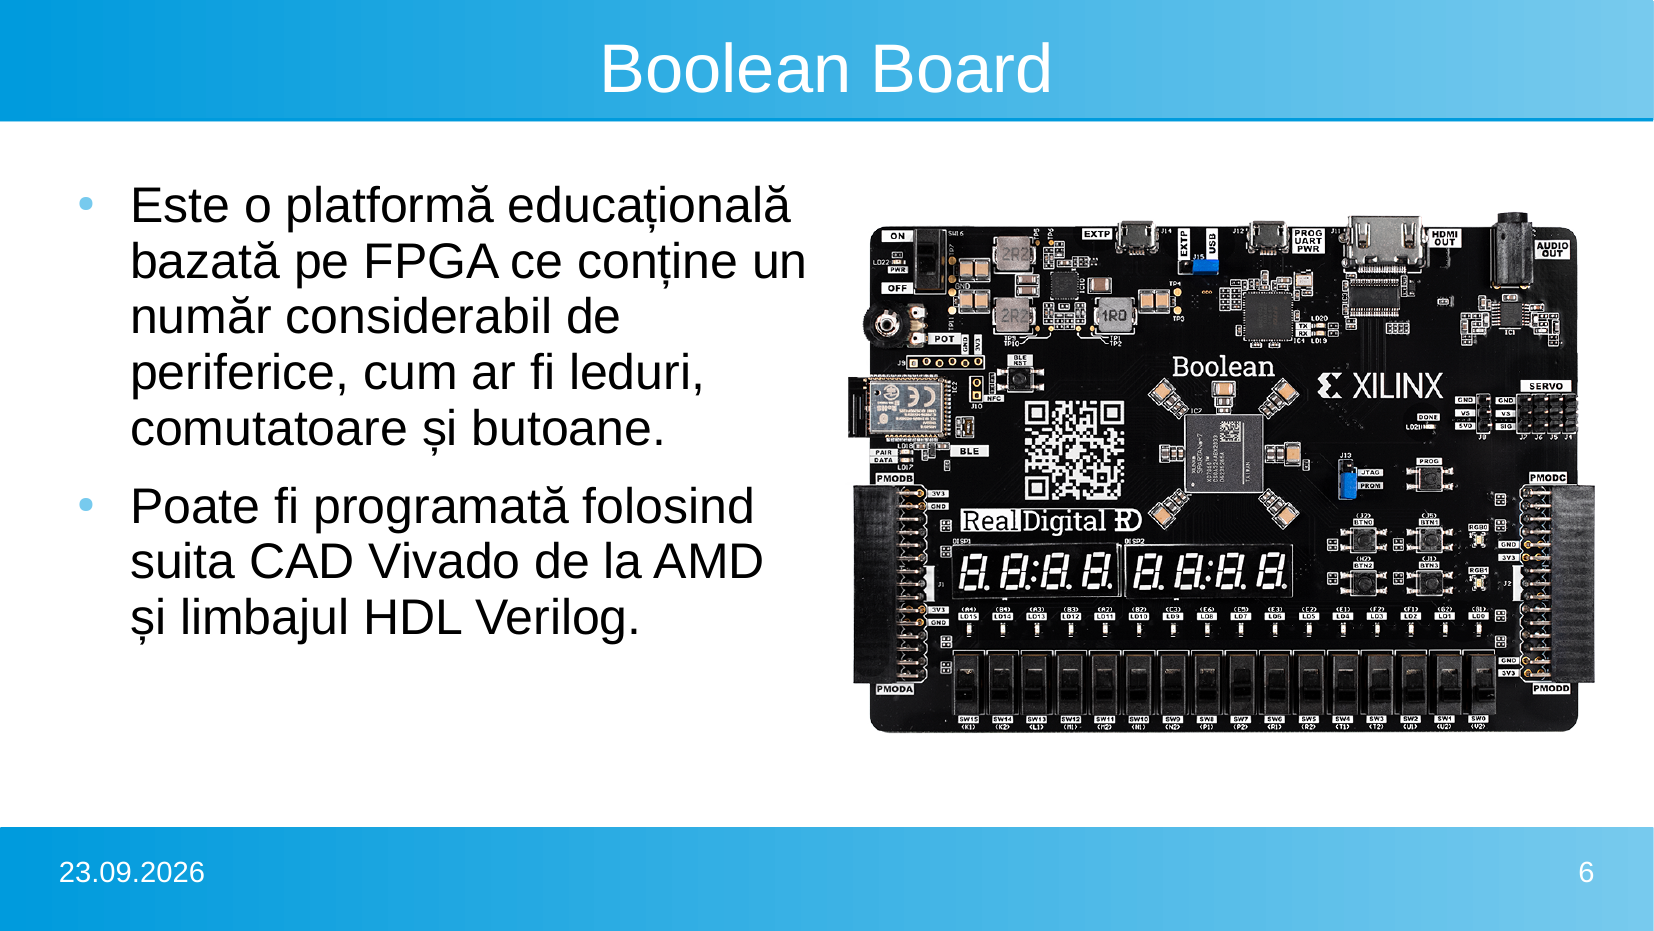

# Boolean Board
Este o platformă educațională bazată pe FPGA ce conține un număr considerabil de periferice, cum ar fi leduri, comutatoare și butoane.
Poate fi programată folosind suita CAD Vivado de la AMD și limbajul HDL Verilog.
6